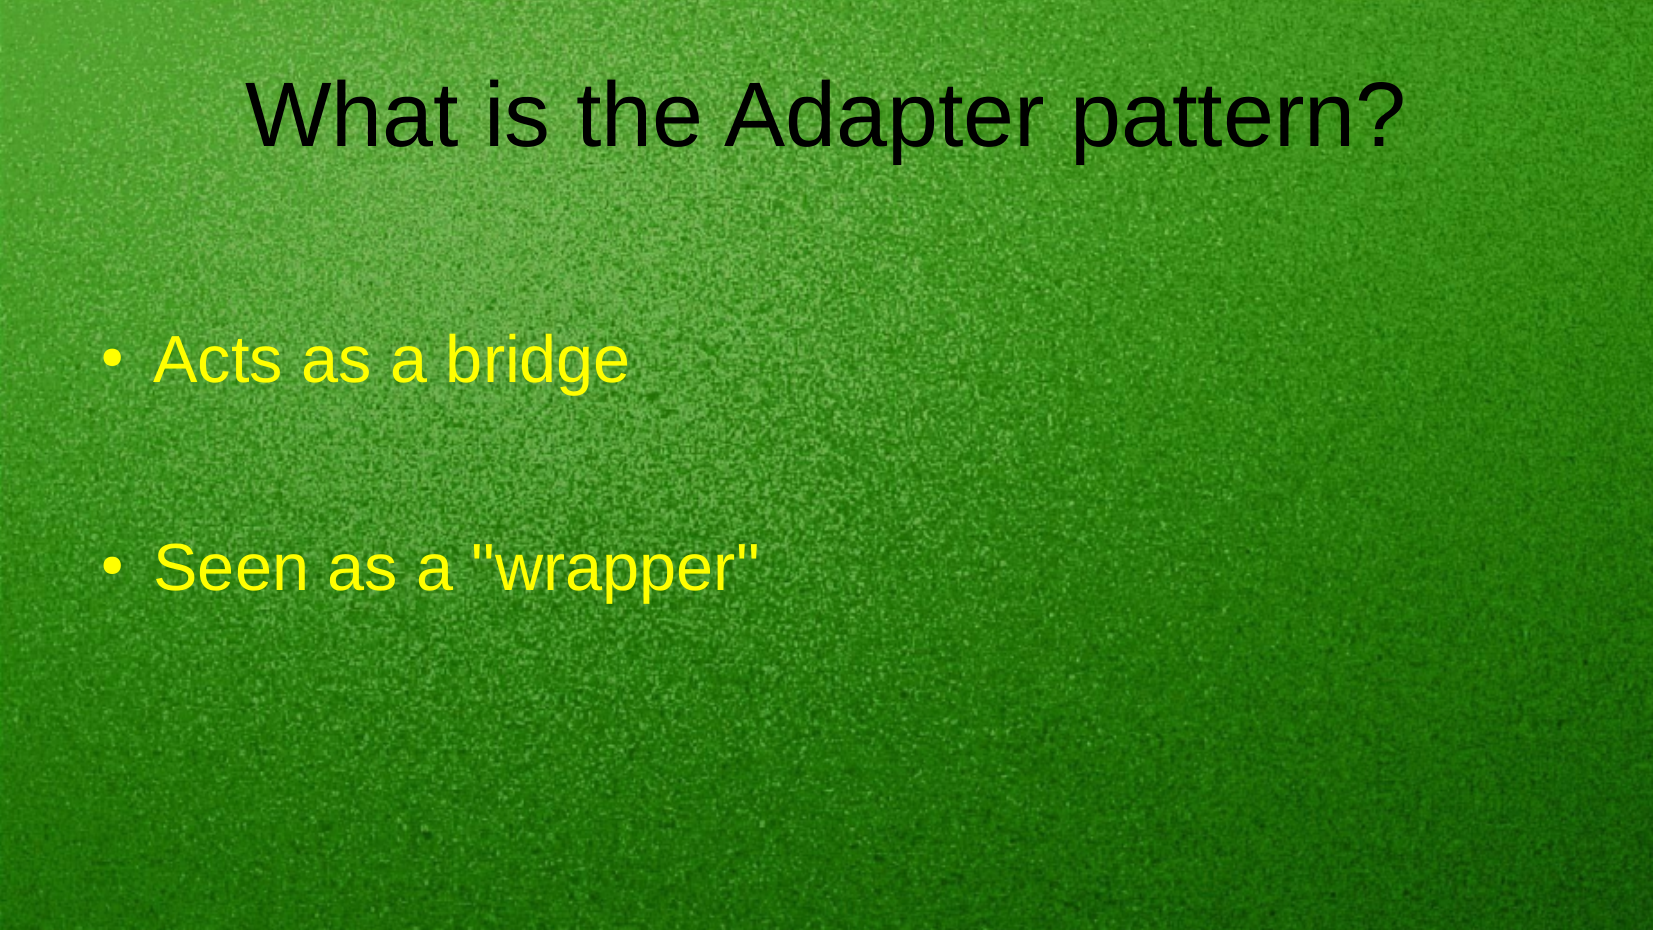

# What is the Adapter pattern?
Acts as a bridge
Seen as a "wrapper"